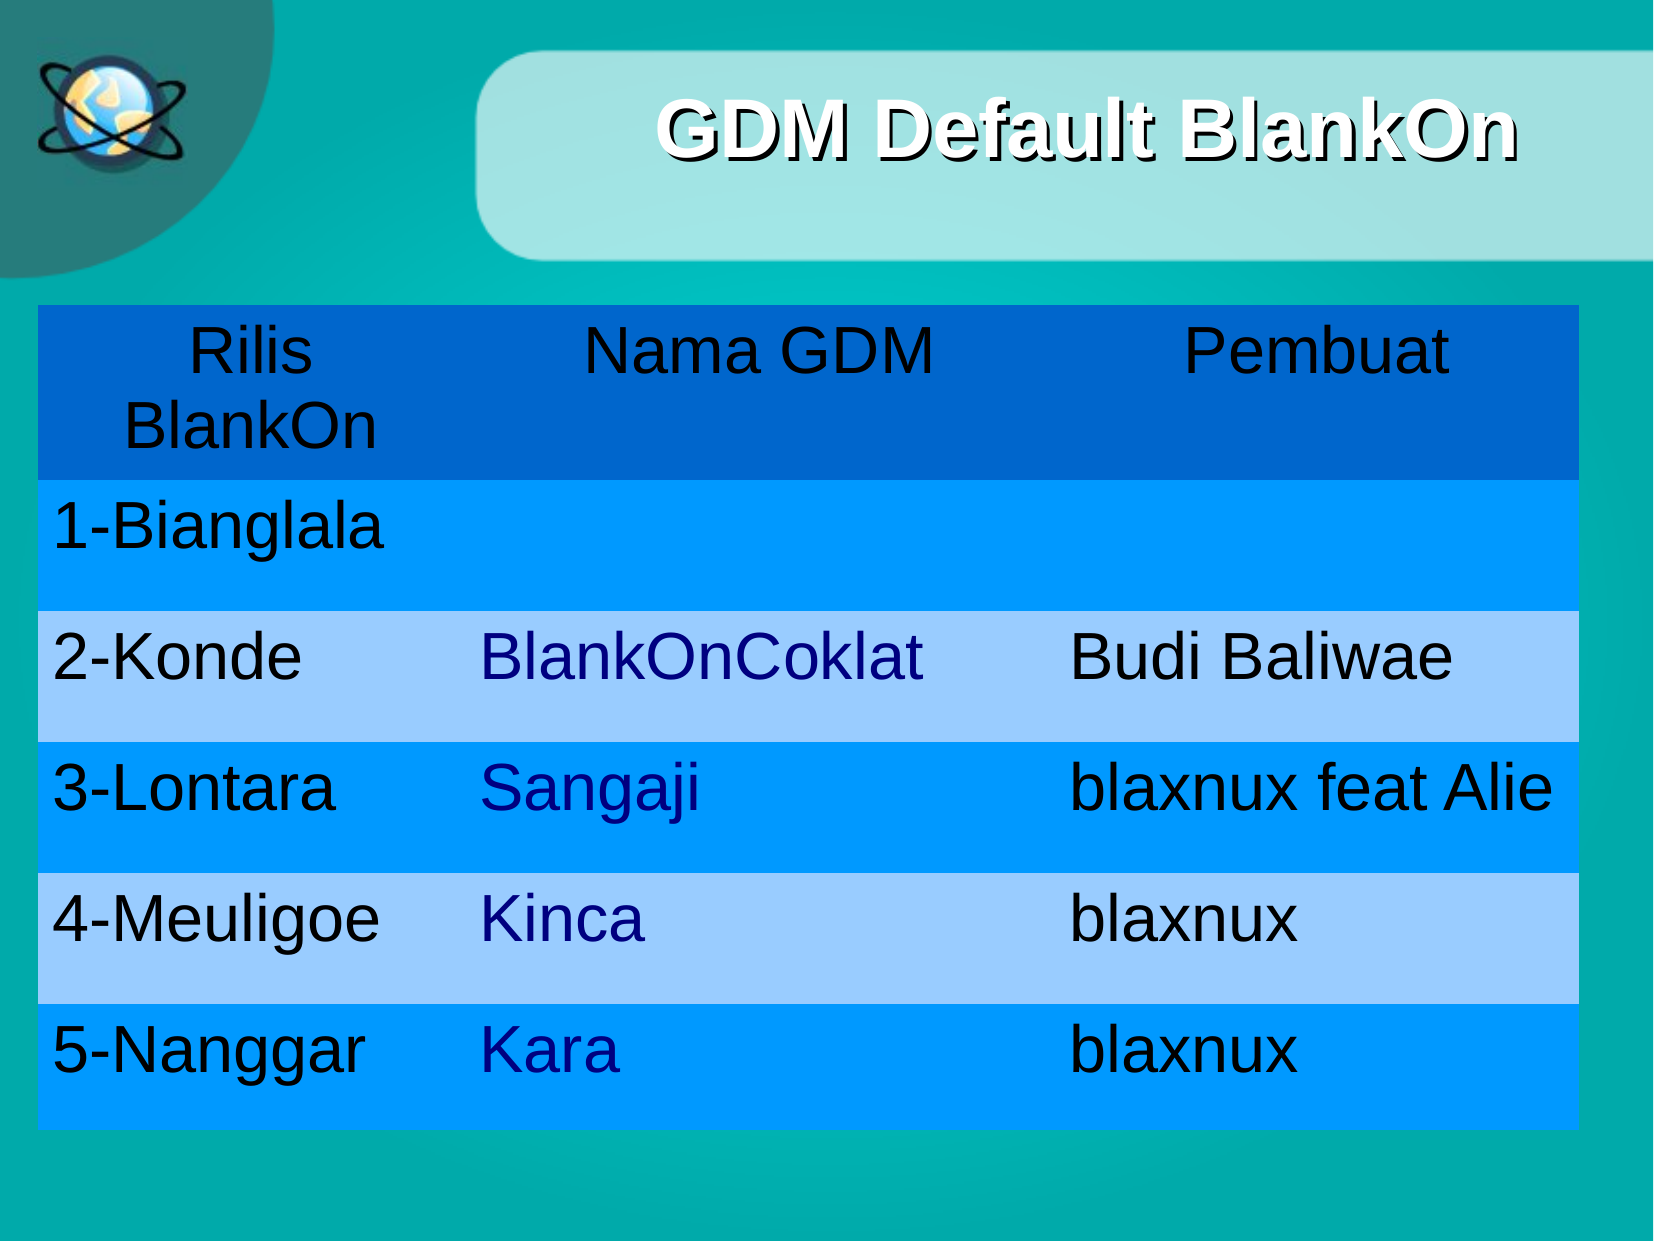

GDM Default BlankOn
| Rilis BlankOn | Nama GDM | Pembuat |
| --- | --- | --- |
| 1-Bianglala | | |
| 2-Konde | BlankOnCoklat | Budi Baliwae |
| 3-Lontara | Sangaji | blaxnux feat Alie |
| 4-Meuligoe | Kinca | blaxnux |
| 5-Nanggar | Kara | blaxnux |